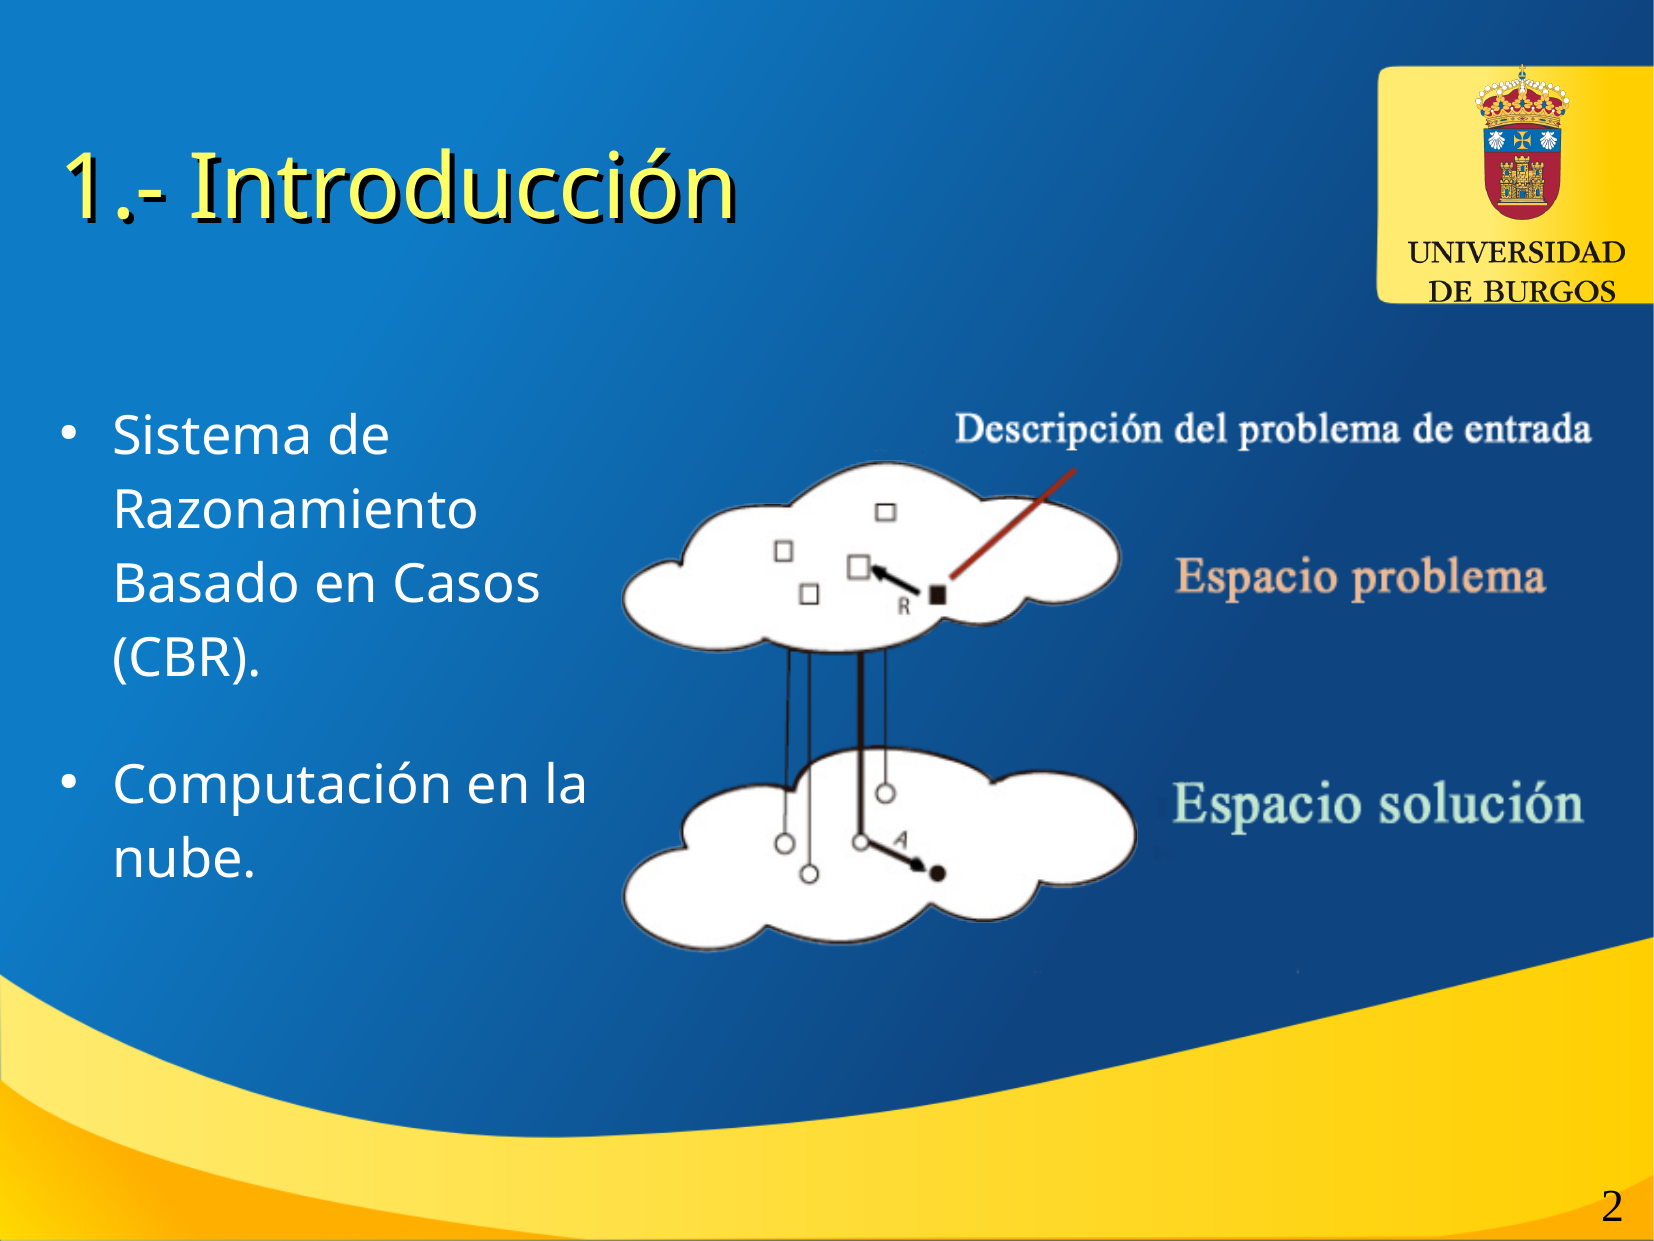

# 1.- Introducción
Sistema de Razonamiento Basado en Casos (CBR).
Computación en la nube.
2